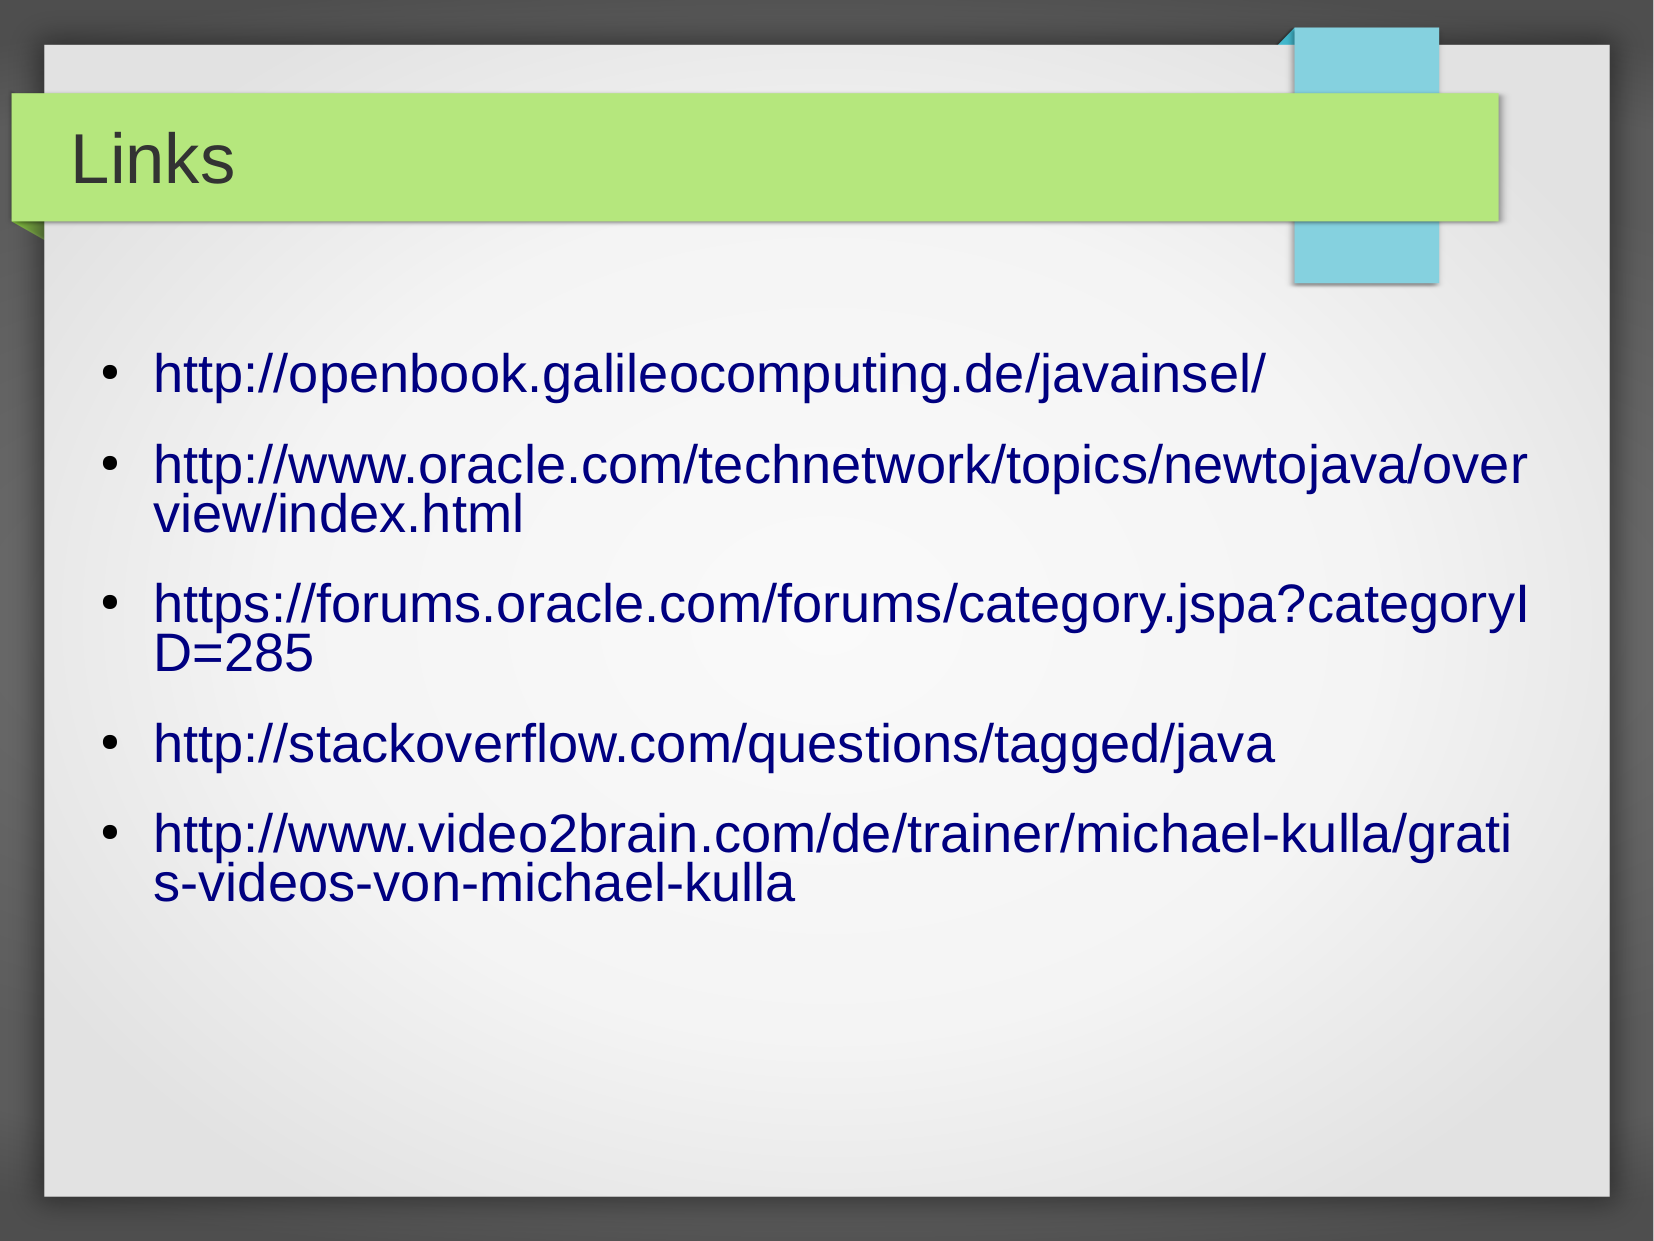

# Links
http://openbook.galileocomputing.de/javainsel/
http://www.oracle.com/technetwork/topics/newtojava/overview/index.html
https://forums.oracle.com/forums/category.jspa?categoryID=285
http://stackoverflow.com/questions/tagged/java
http://www.video2brain.com/de/trainer/michael-kulla/gratis-videos-von-michael-kulla